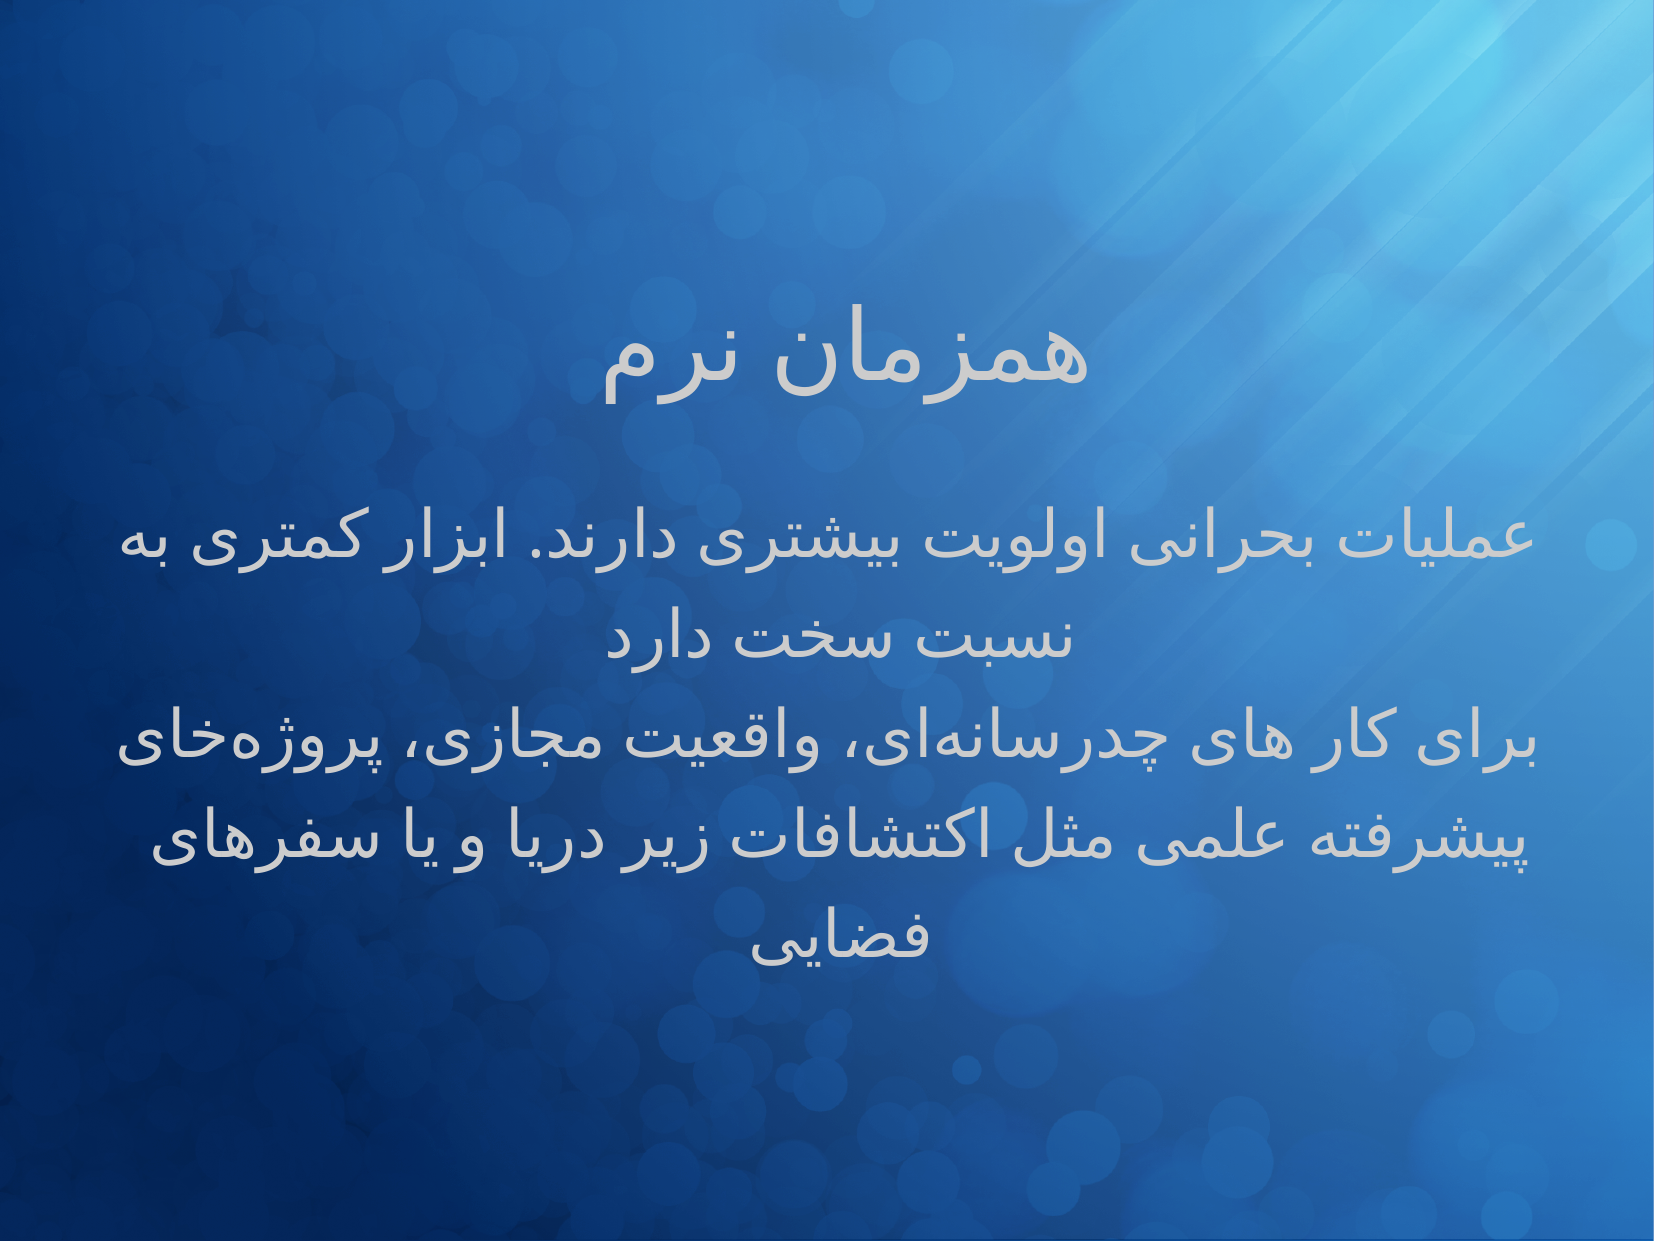

همزمان نرم
# عملیات بحرانی اولویت بیشتری دارند. ابزار کمتری به نسبت سخت دارد
برای کار های چدرسانه‌ای، واقعیت مجازی، پروژه‌خای پیشرفته علمی مثل اکتشافات زیر دریا و یا سفرهای فضایی